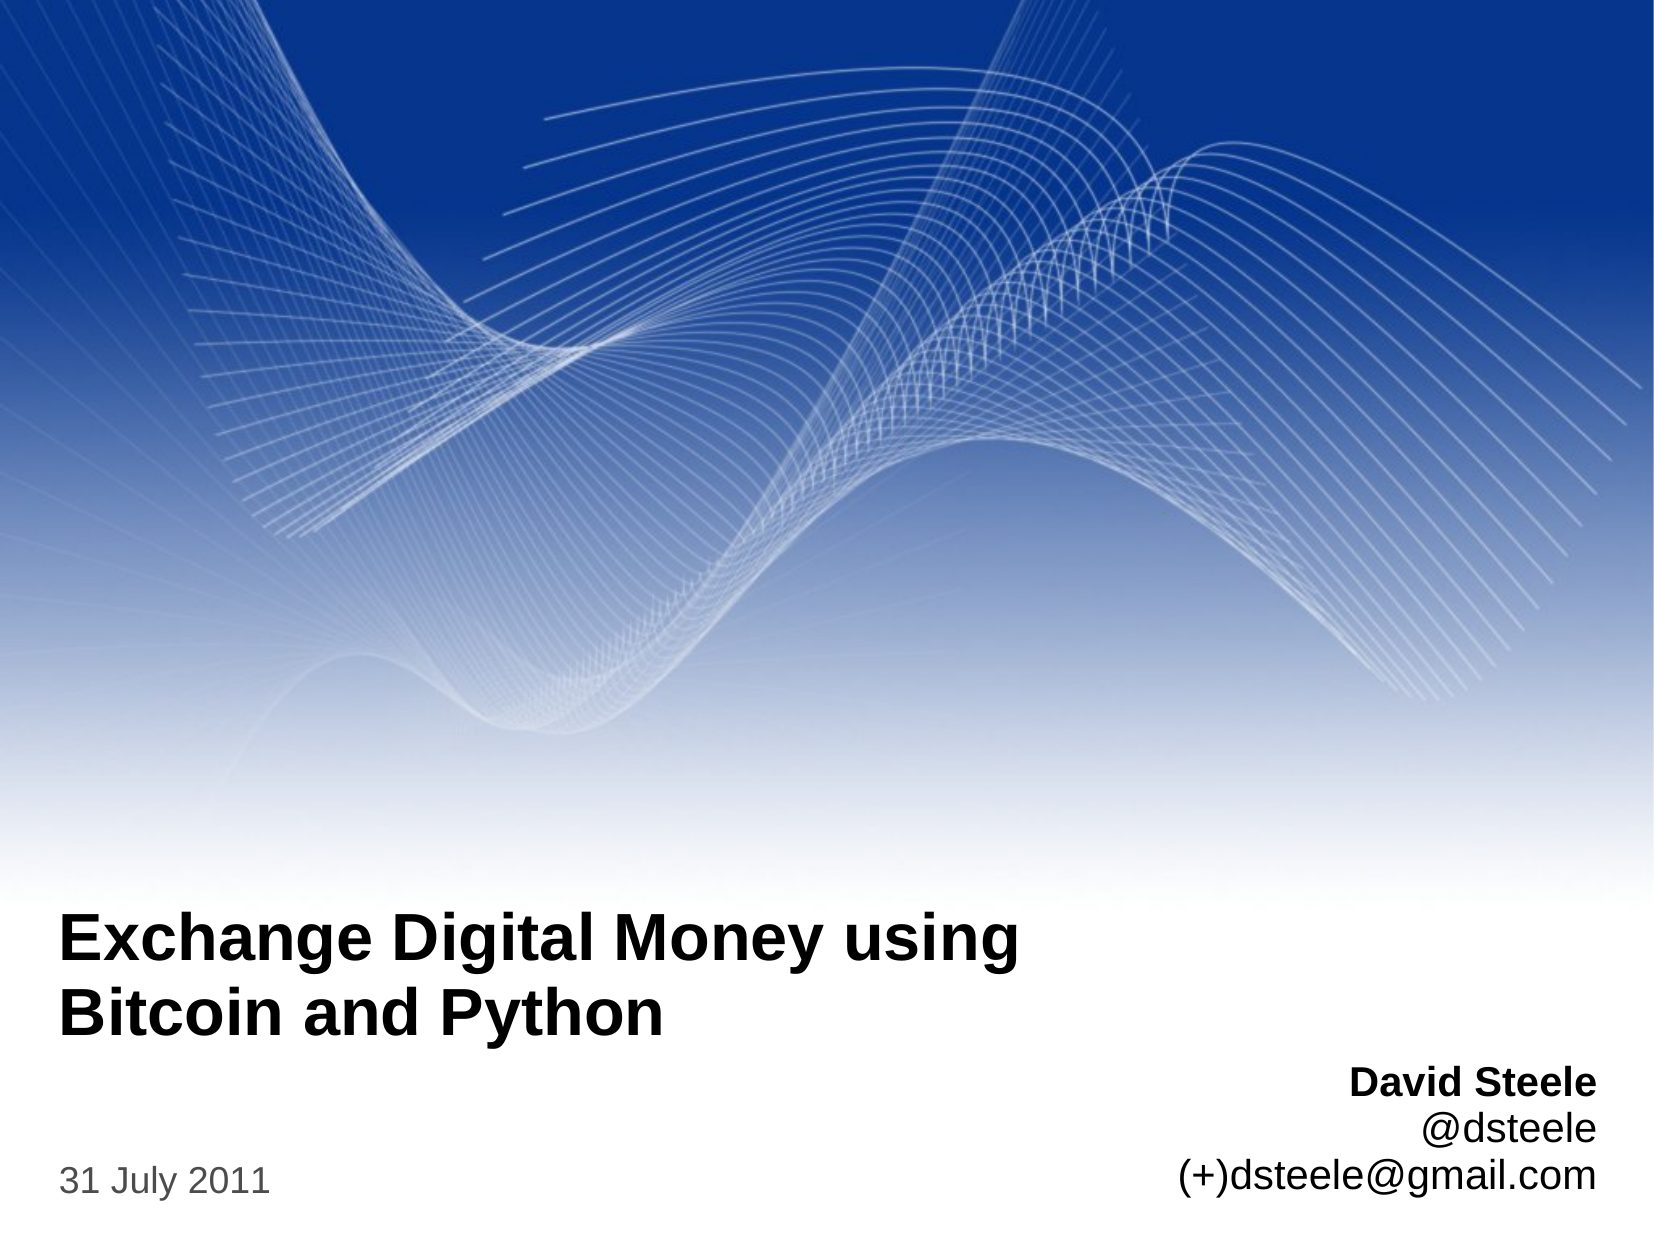

# Exchange Digital Money using Bitcoin and Python